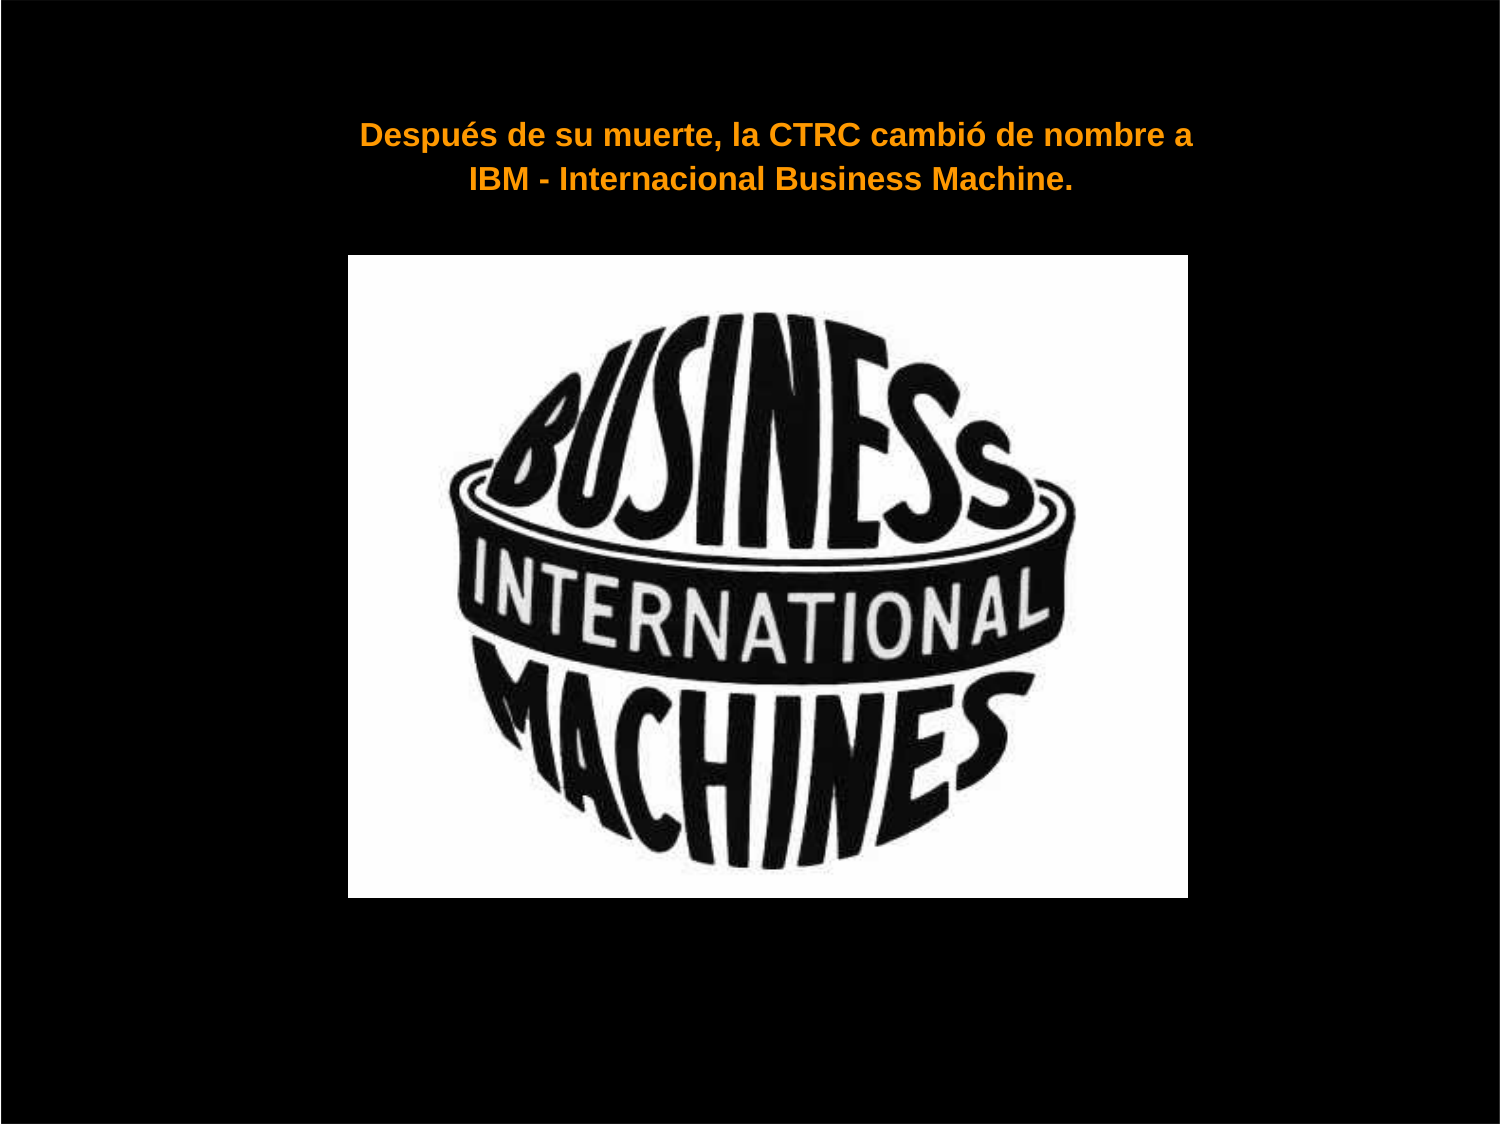

Después de su muerte, la CTRC cambió de nombre a IBM - Internacional Business Machine.